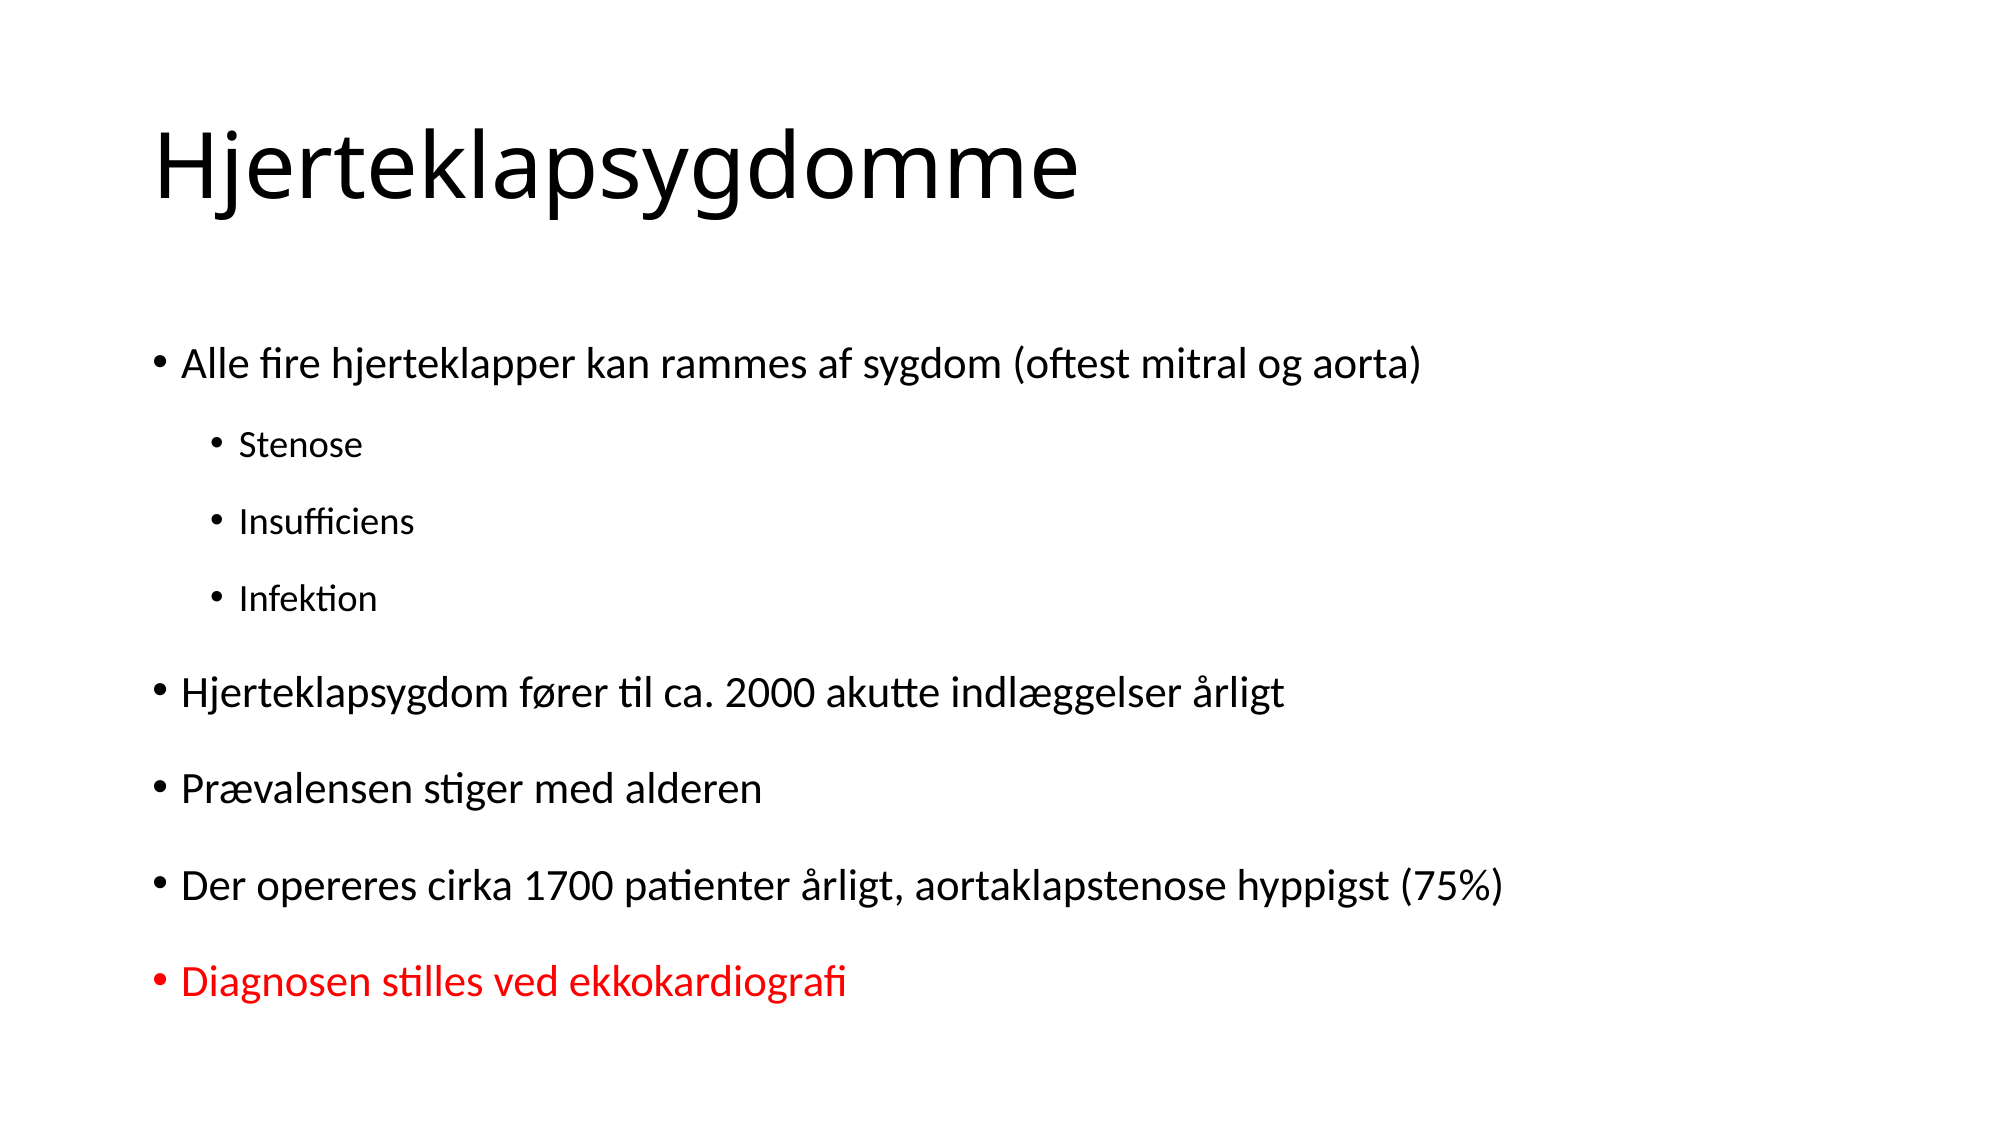

# Hjerteklapsygdomme
Alle fire hjerteklapper kan rammes af sygdom (oftest mitral og aorta)
Stenose
Insufficiens
Infektion
Hjerteklapsygdom fører til ca. 2000 akutte indlæggelser årligt
Prævalensen stiger med alderen
Der opereres cirka 1700 patienter årligt, aortaklapstenose hyppigst (75%)
Diagnosen stilles ved ekkokardiografi